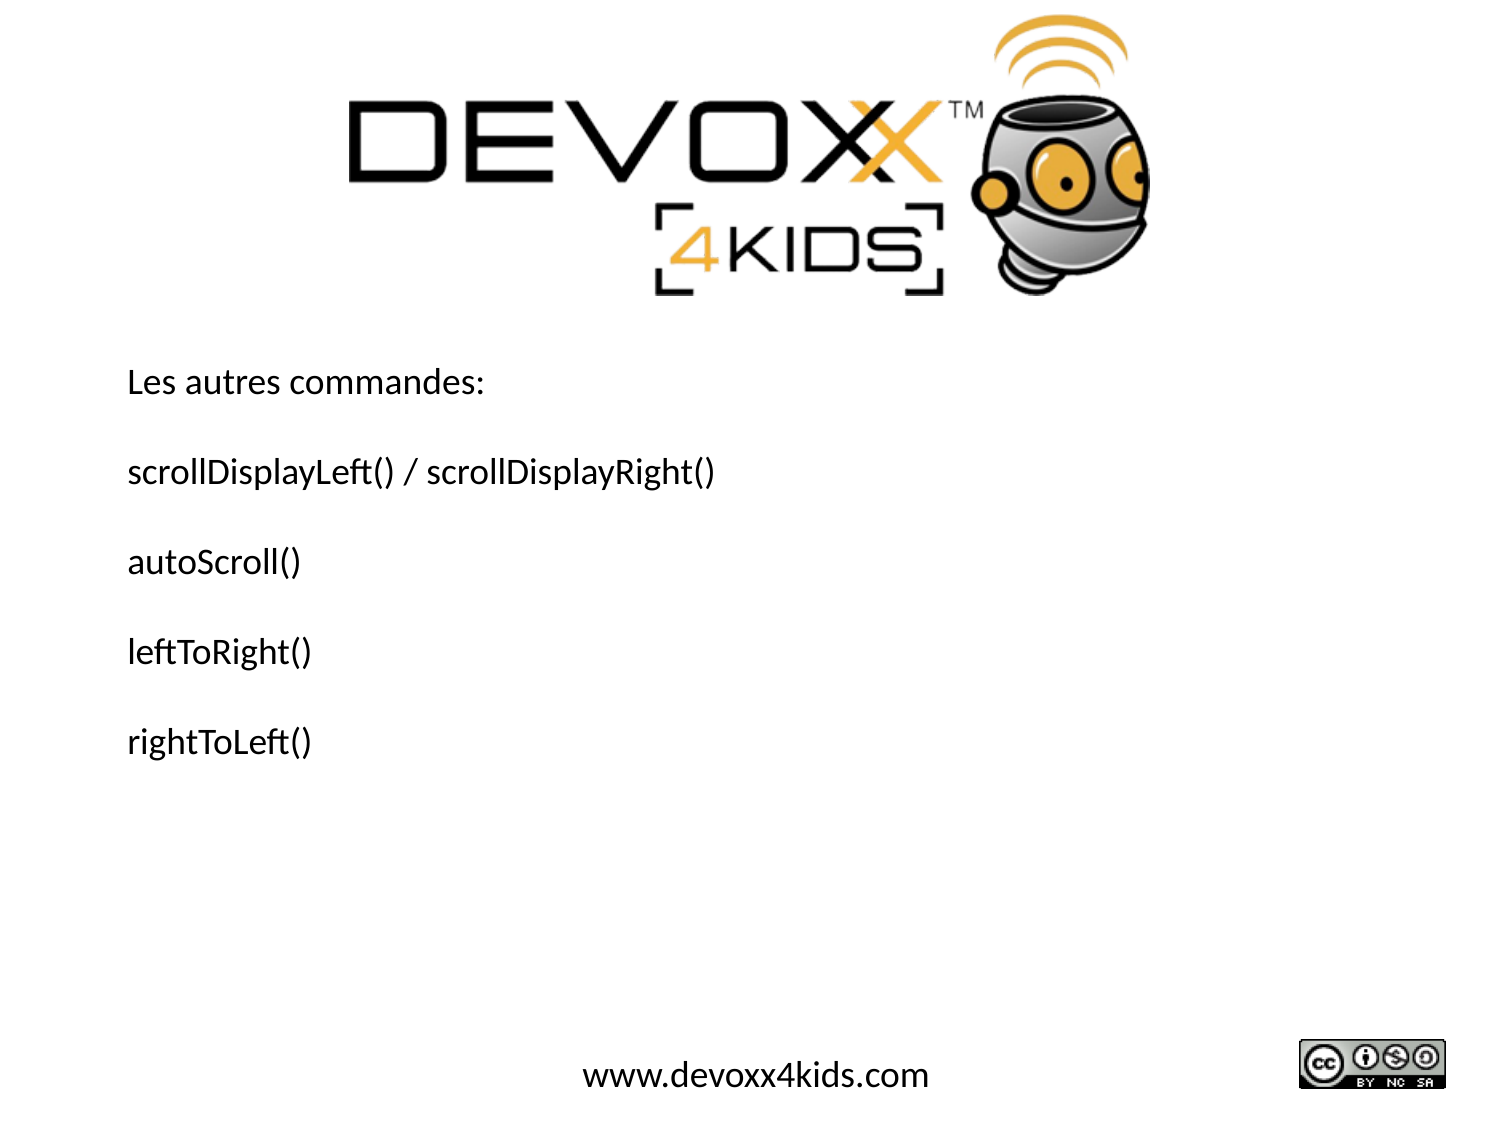

# Les autres commandes: scrollDisplayLeft() / scrollDisplayRight() autoScroll() leftToRight() rightToLeft()